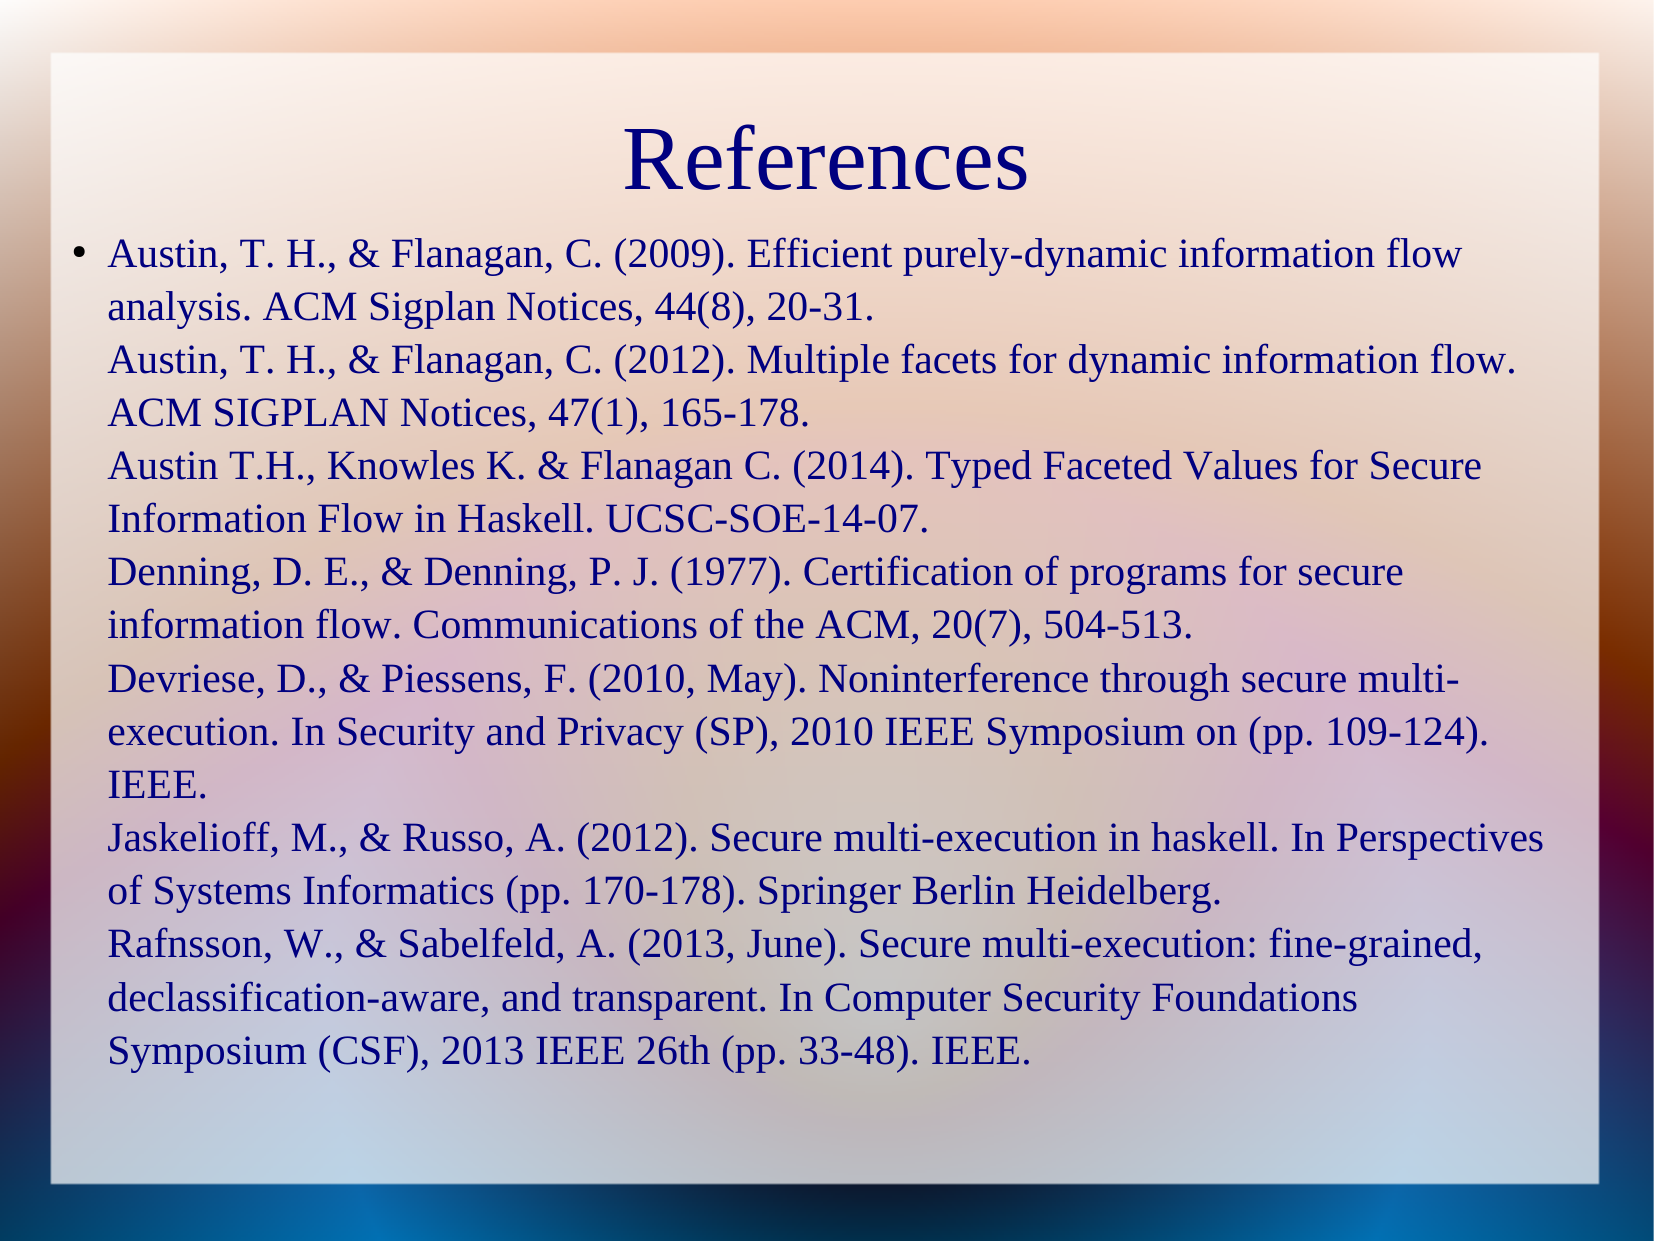

# References
Austin, T. H., & Flanagan, C. (2009). Efficient purely-dynamic information flow analysis. ACM Sigplan Notices, 44(8), 20-31.
Austin, T. H., & Flanagan, C. (2012). Multiple facets for dynamic information flow. ACM SIGPLAN Notices, 47(1), 165-178.
Austin T.H., Knowles K. & Flanagan C. (2014). Typed Faceted Values for Secure Information Flow in Haskell. UCSC-SOE-14-07.
Denning, D. E., & Denning, P. J. (1977). Certification of programs for secure information flow. Communications of the ACM, 20(7), 504-513.
Devriese, D., & Piessens, F. (2010, May). Noninterference through secure multi-execution. In Security and Privacy (SP), 2010 IEEE Symposium on (pp. 109-124). IEEE.
Jaskelioff, M., & Russo, A. (2012). Secure multi-execution in haskell. In Perspectives of Systems Informatics (pp. 170-178). Springer Berlin Heidelberg.
Rafnsson, W., & Sabelfeld, A. (2013, June). Secure multi-execution: fine-grained, declassification-aware, and transparent. In Computer Security Foundations Symposium (CSF), 2013 IEEE 26th (pp. 33-48). IEEE.